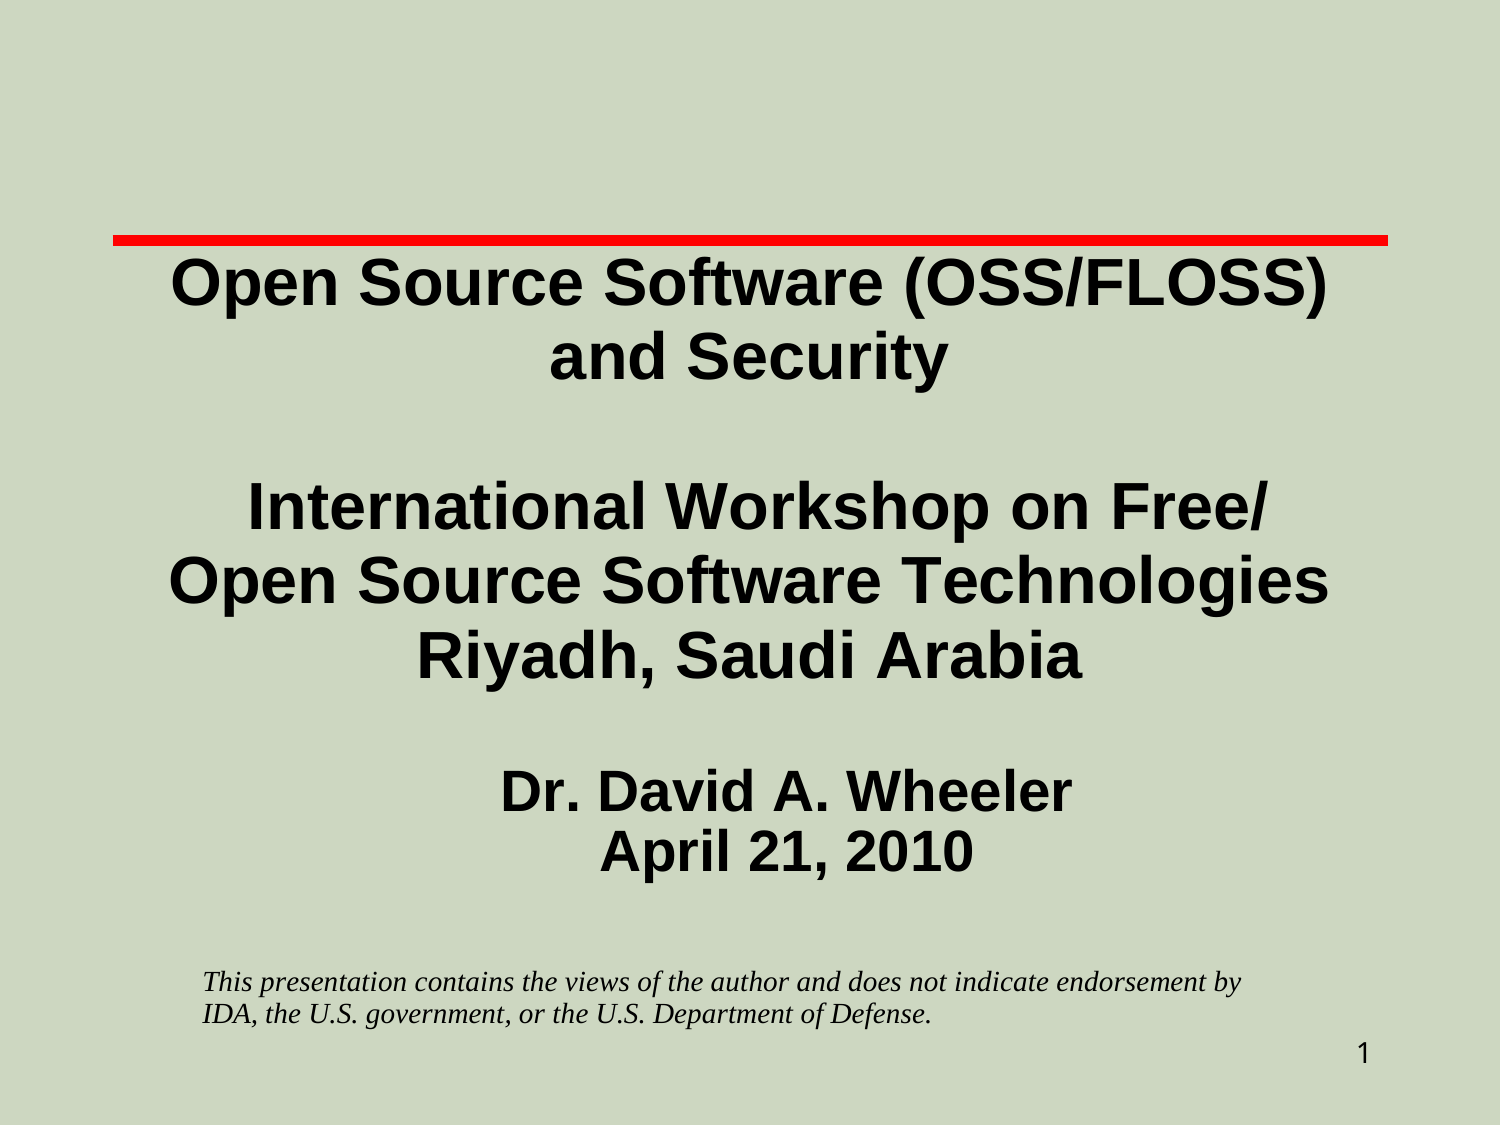

# Open Source Software (OSS/FLOSS) and Security International Workshop on Free/ Open Source Software Technologies Riyadh, Saudi Arabia
Dr. David A. Wheeler
April 21, 2010
This presentation contains the views of the author and does not indicate endorsement by IDA, the U.S. government, or the U.S. Department of Defense.